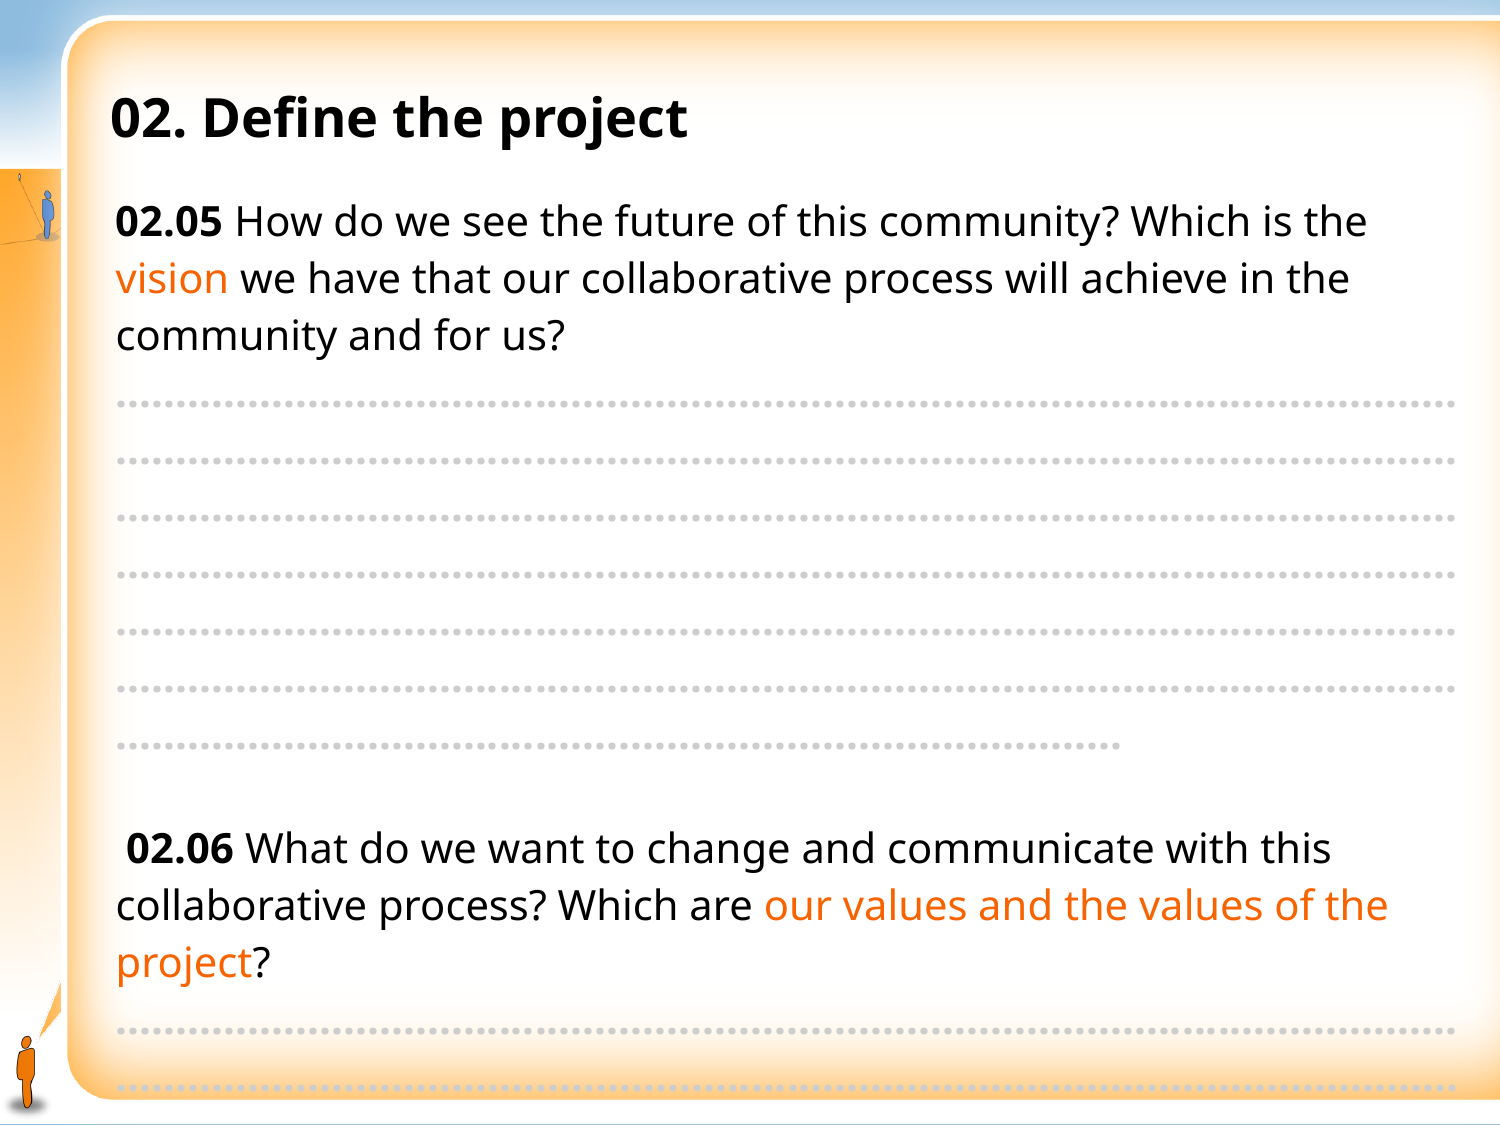

# 02. Define the project
02.05 How do we see the future of this community? Which is the vision we have that our collaborative process will achieve in the community and for us?
....................................................................................................................................................................................................................................................................................................................................................................................................................................................................................................................................................................................................................................................................................................................................................................................
 02.06 What do we want to change and communicate with this collaborative process? Which are our values and the values of the project?
....................................................................................................................................................................................................................................................................................................................................................................................................................................................................................................................................................................................................................................................................................................................................................................................